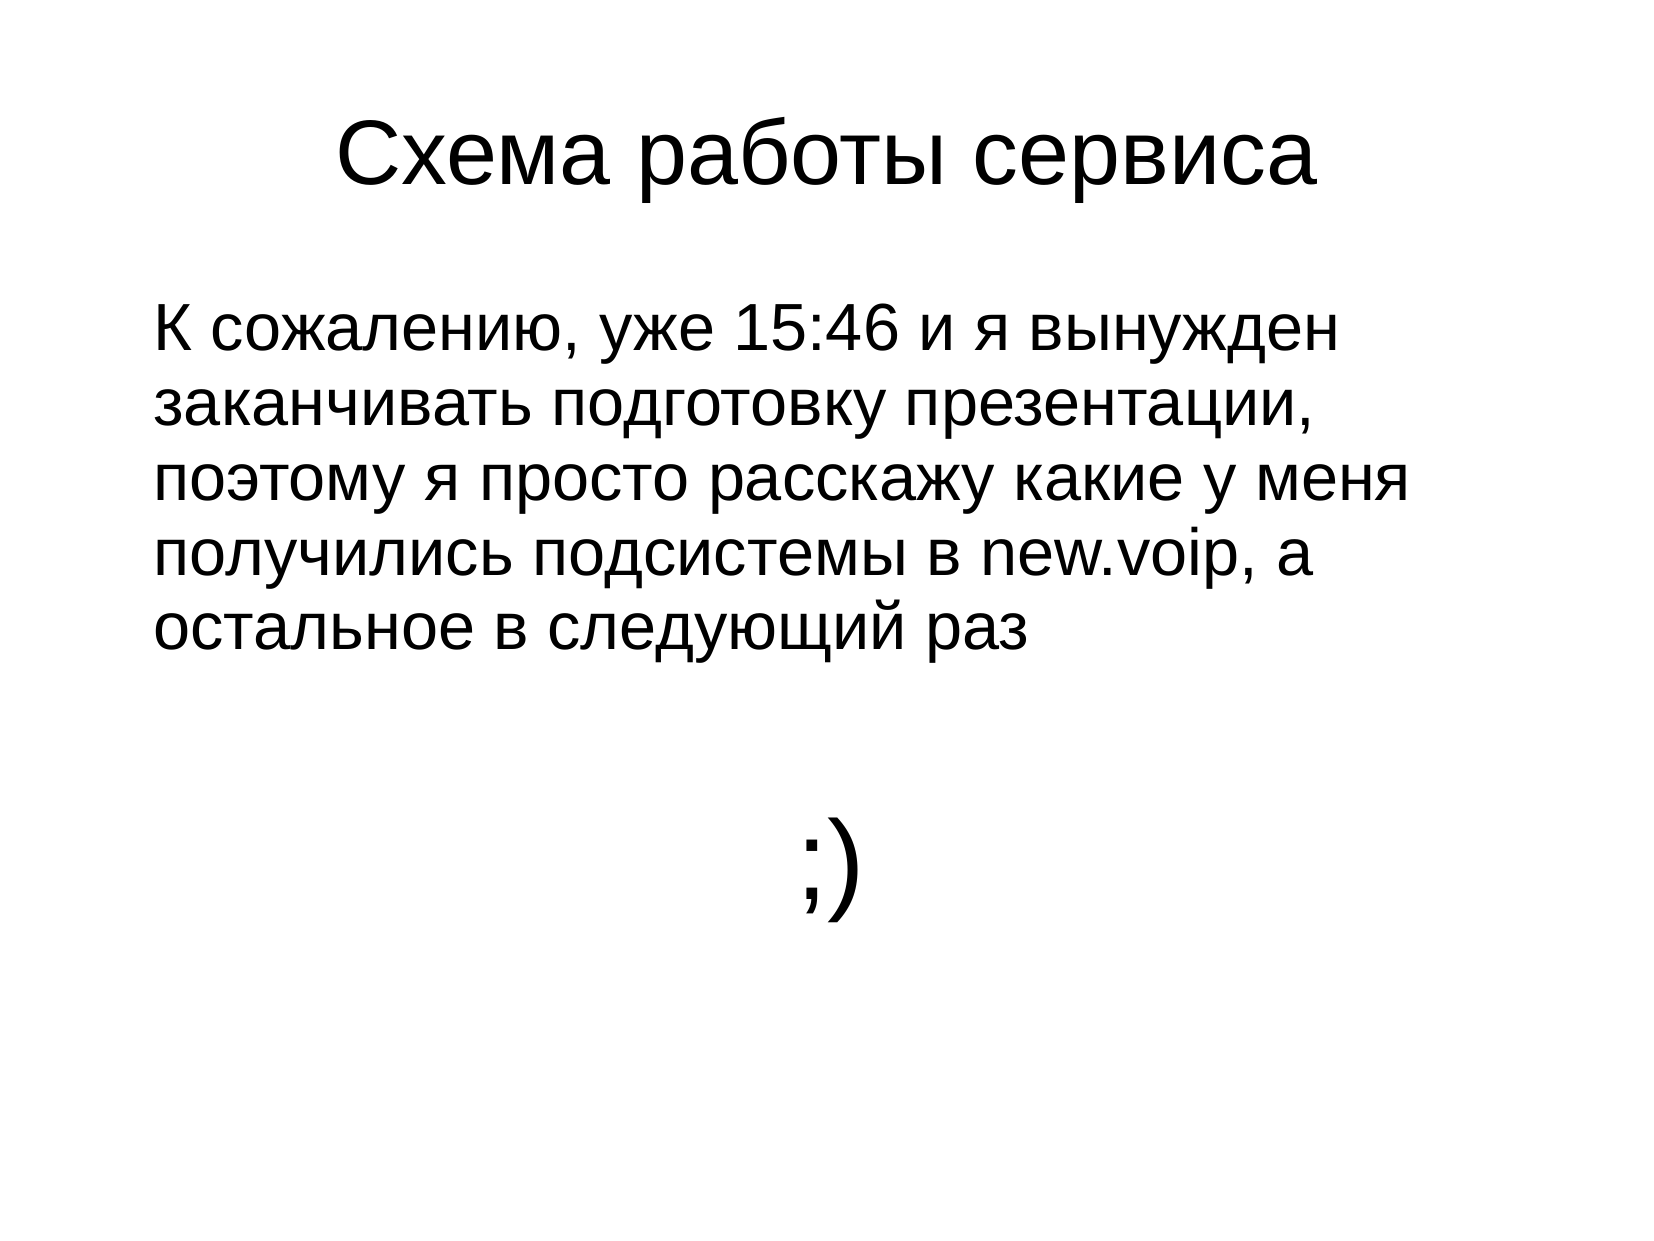

# Схема работы сервиса
К сожалению, уже 15:46 и я вынужден заканчивать подготовку презентации, поэтому я просто расскажу какие у меня получились подсистемы в new.voip, а остальное в следующий раз
;)